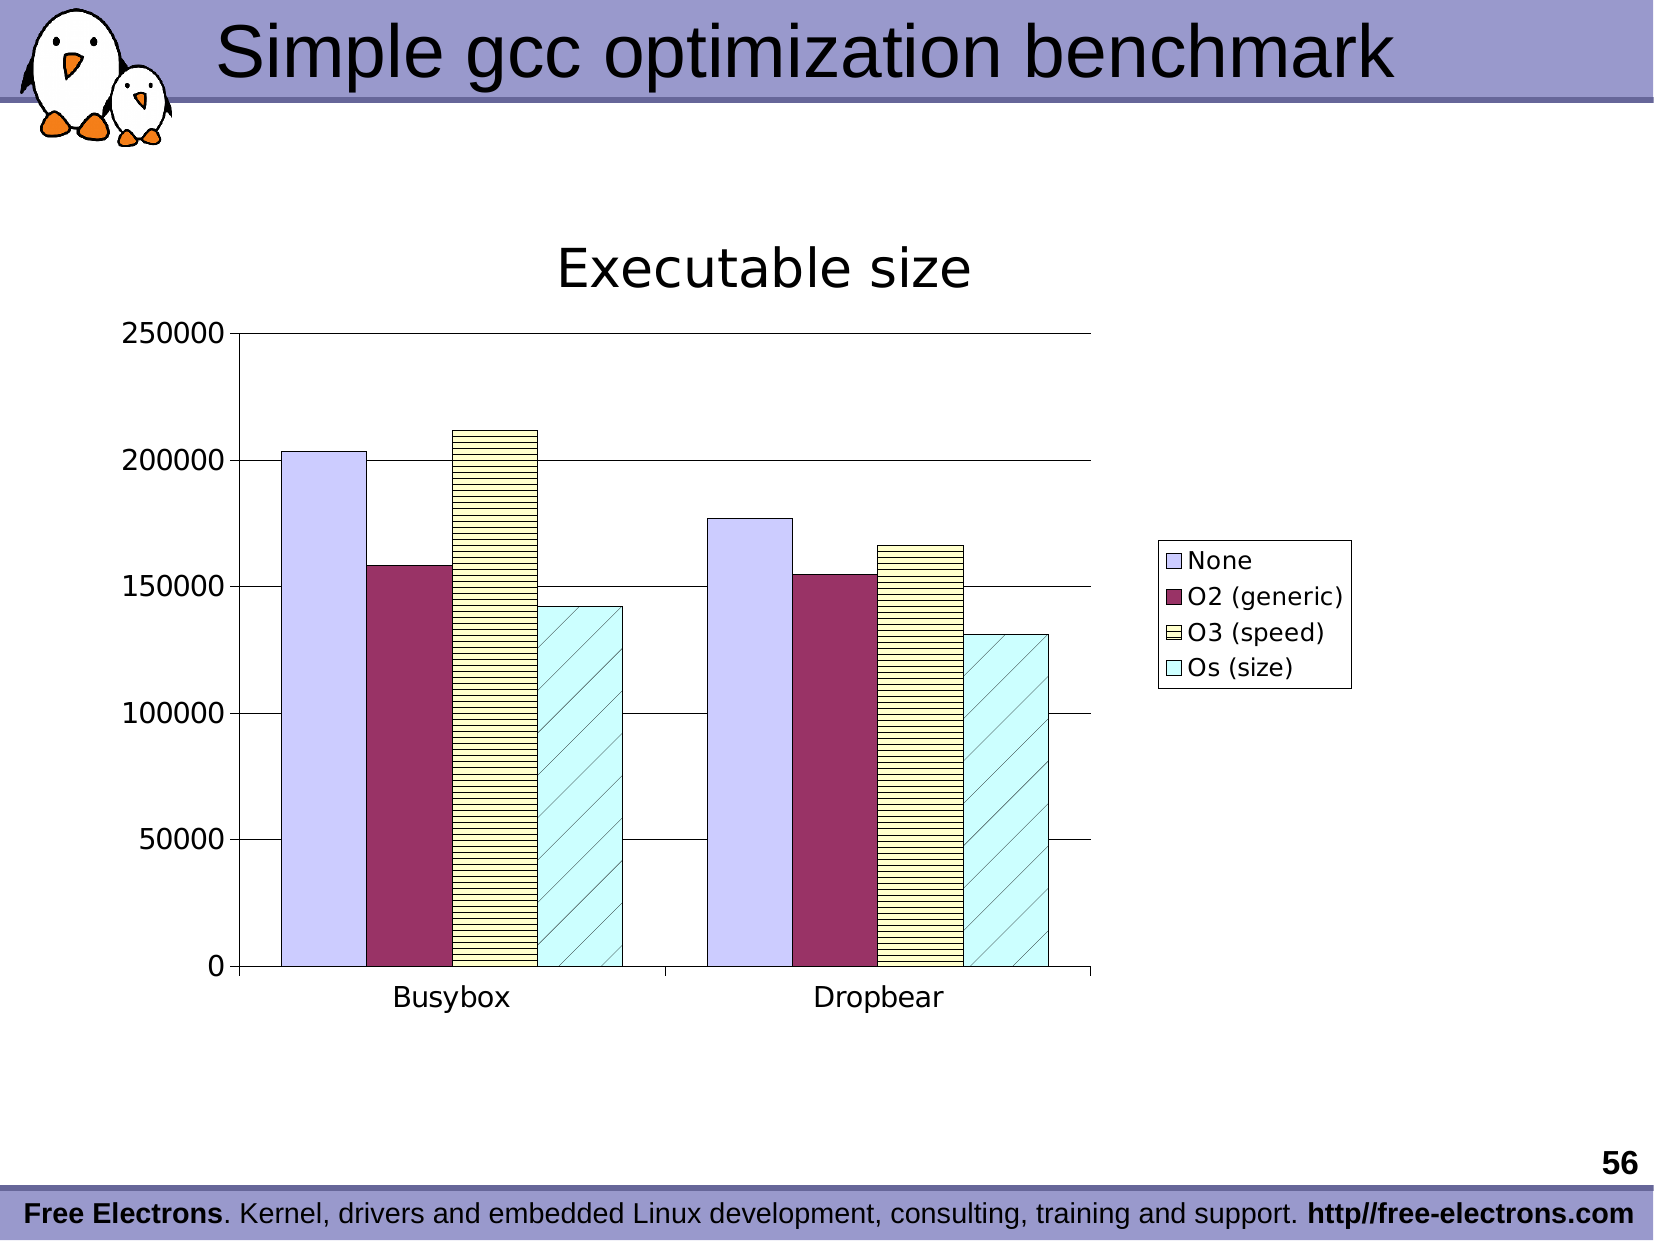

# Simple gcc optimization benchmark
### Chart: Executable size
| Category | None | O2 (generic) | O3 (speed) | Os (size) |
|---|---|---|---|---|
| Busybox | 203556.0 | 158484.0 | 211732.0 | 142100.0 |
| Dropbear | 176860.0 | 154749.0 | 166187.0 | 130991.0 |